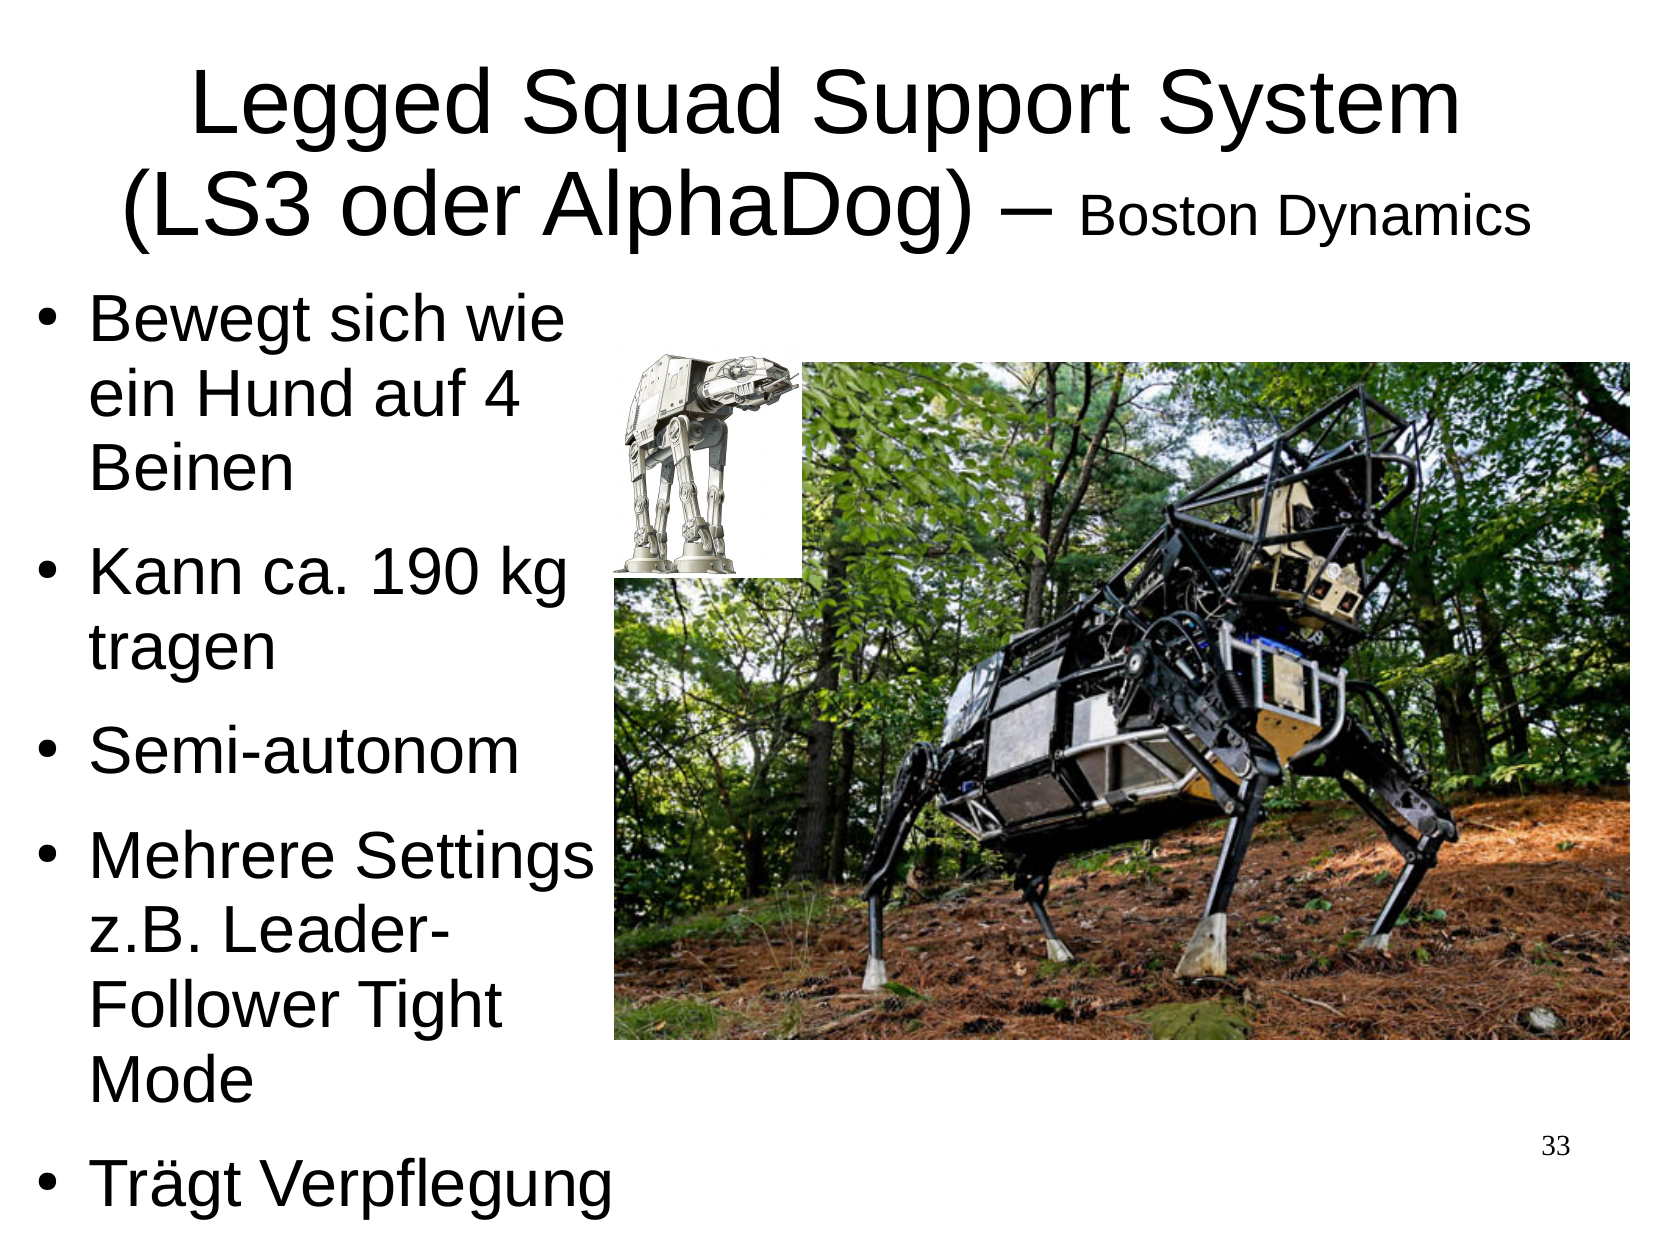

# Legged Squad Support System (LS3 oder AlphaDog) – Boston Dynamics
Bewegt sich wie ein Hund auf 4 Beinen
Kann ca. 190 kg tragen
Semi-autonom
Mehrere Settings z.B. Leader-Follower Tight Mode
Trägt Verpflegung
33